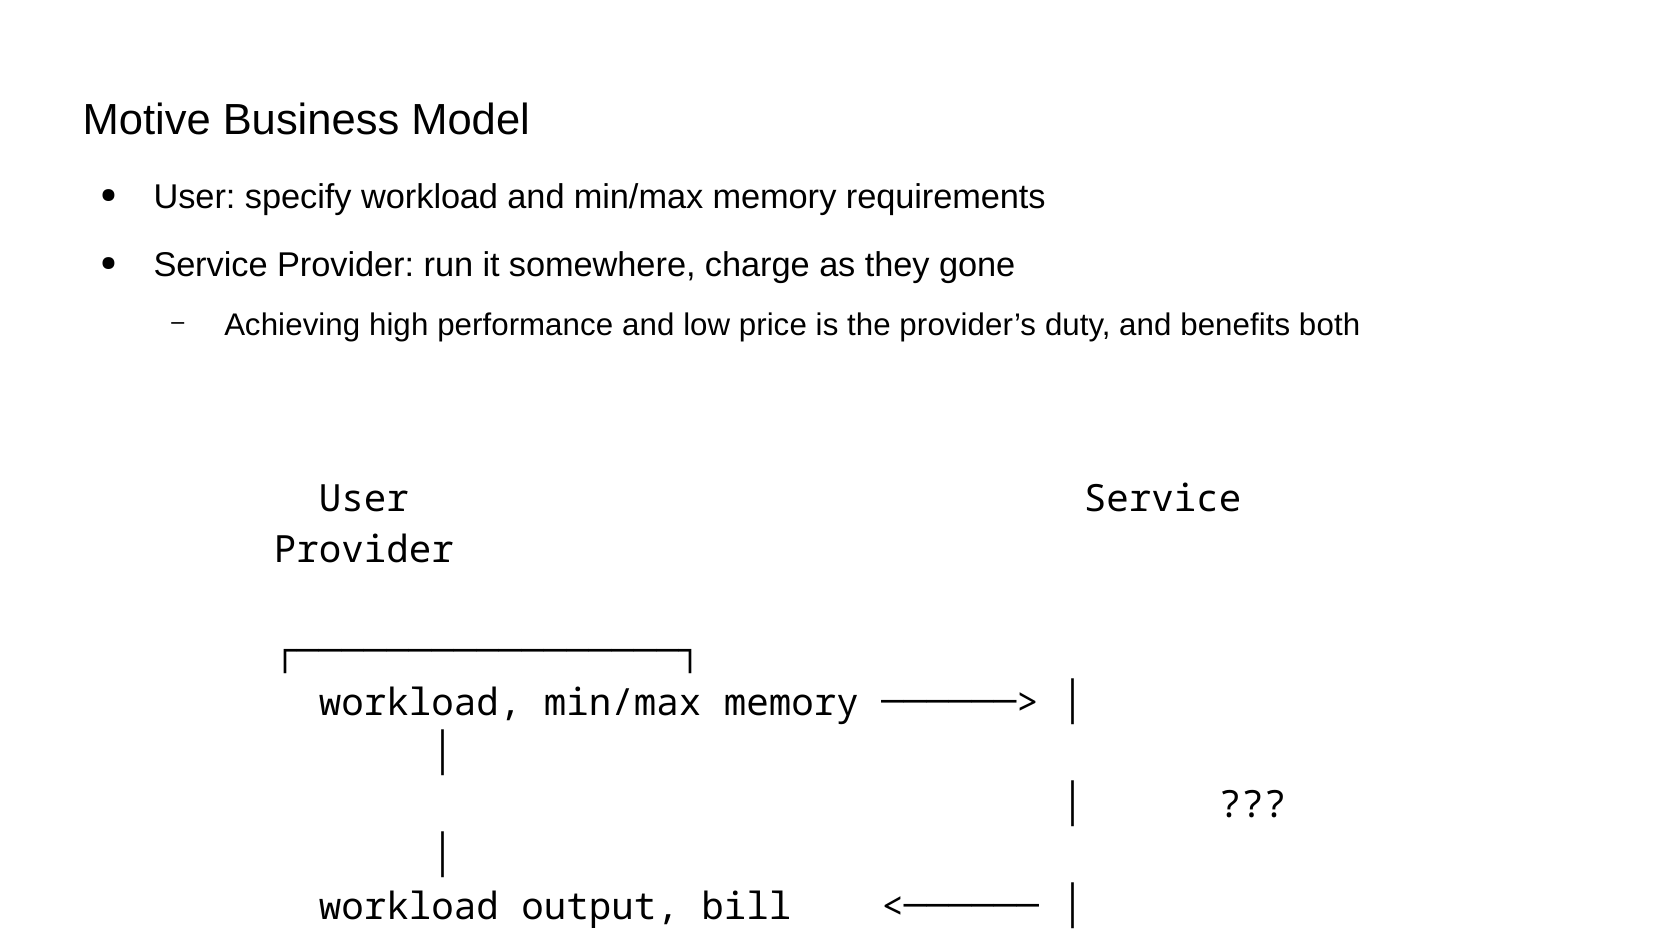

# Motive Business Model
User: specify workload and min/max memory requirements
Service Provider: run it somewhere, charge as they gone
Achieving high performance and low price is the provider’s duty, and benefits both
 User Service Provider
 ┌─────────────────┐
 workload, min/max memory ──────> │ │
 │ ??? │
 workload output, bill <────── │ │
 └─────────────────┘